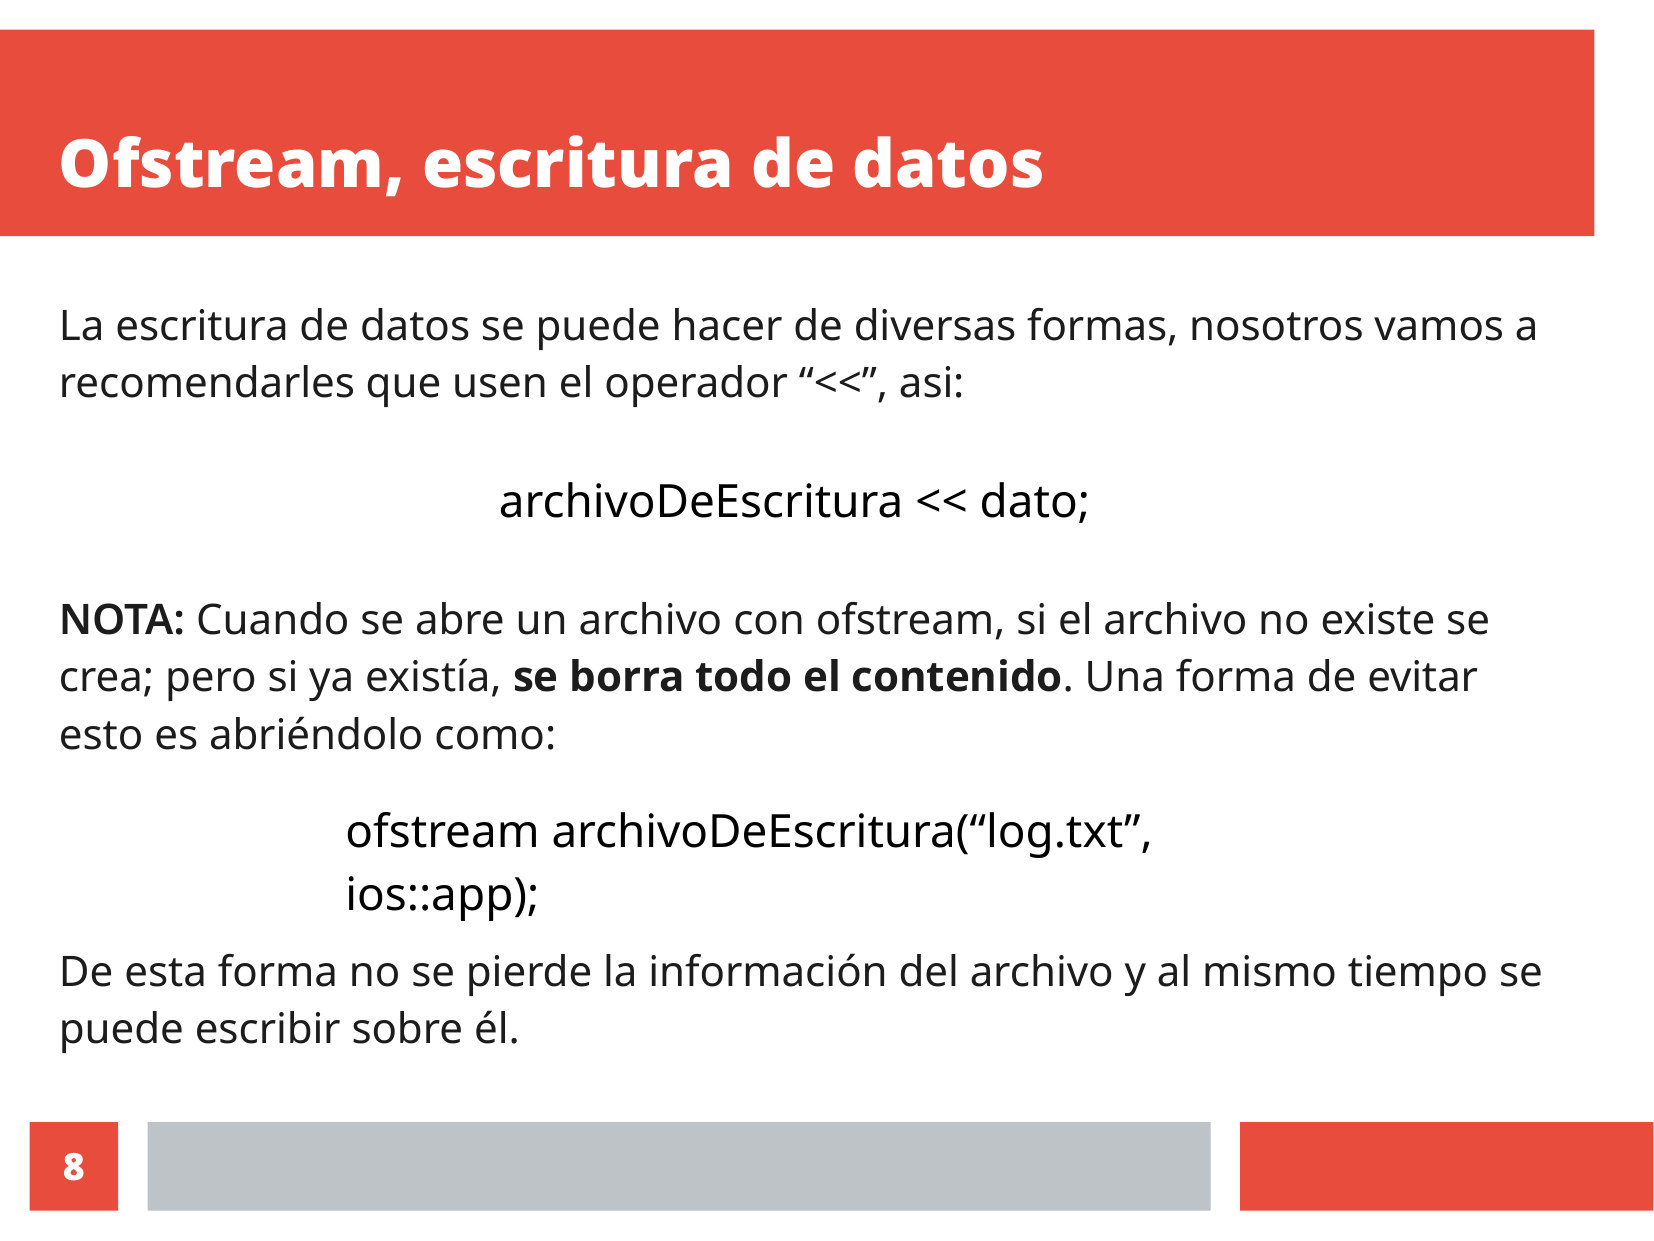

# Ofstream, escritura de datos
La escritura de datos se puede hacer de diversas formas, nosotros vamos a recomendarles que usen el operador “<<”, asi:
NOTA: Cuando se abre un archivo con ofstream, si el archivo no existe se crea; pero si ya existía, se borra todo el contenido. Una forma de evitar esto es abriéndolo como:
De esta forma no se pierde la información del archivo y al mismo tiempo se puede escribir sobre él.
archivoDeEscritura << dato;
ofstream archivoDeEscritura(“log.txt”, ios::app);
8